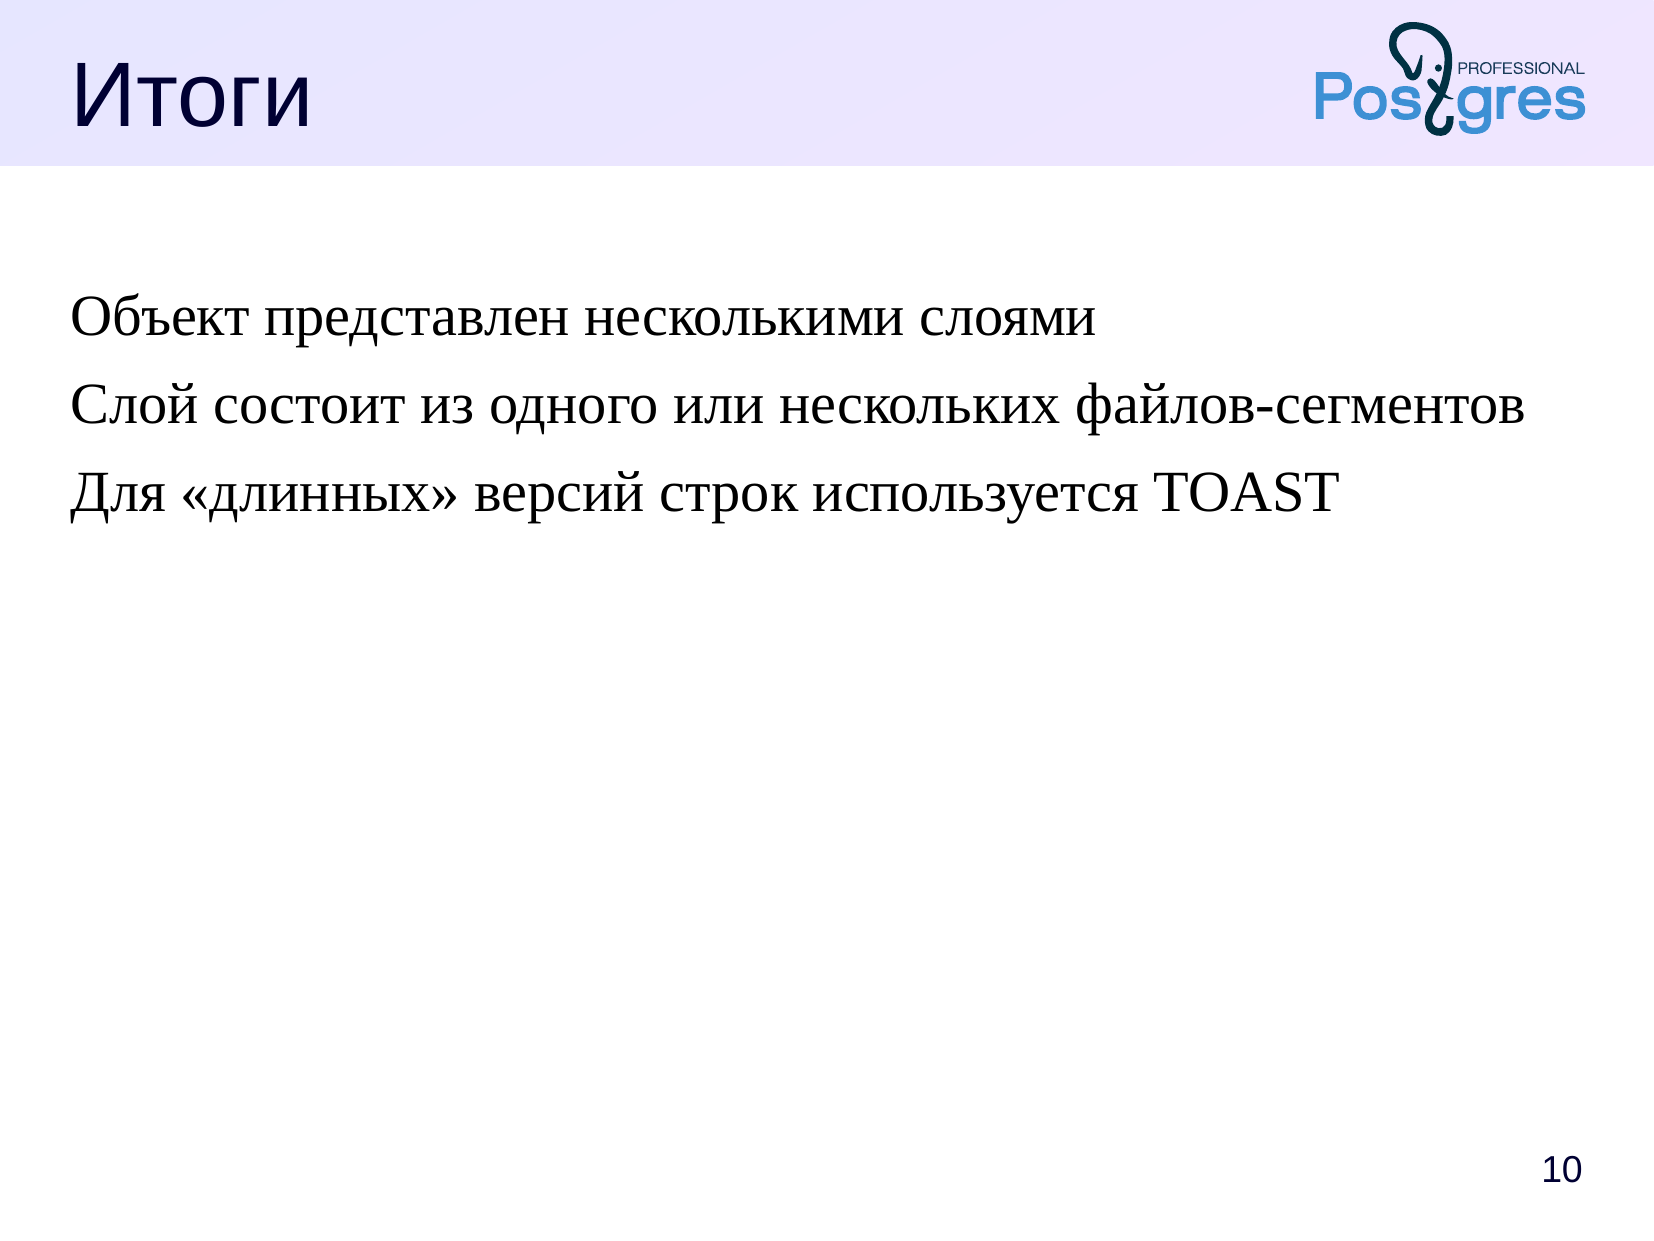

# Итоги
Объект представлен несколькими слоями
Слой состоит из одного или нескольких файлов-сегментов
Для «длинных» версий строк используется TOAST